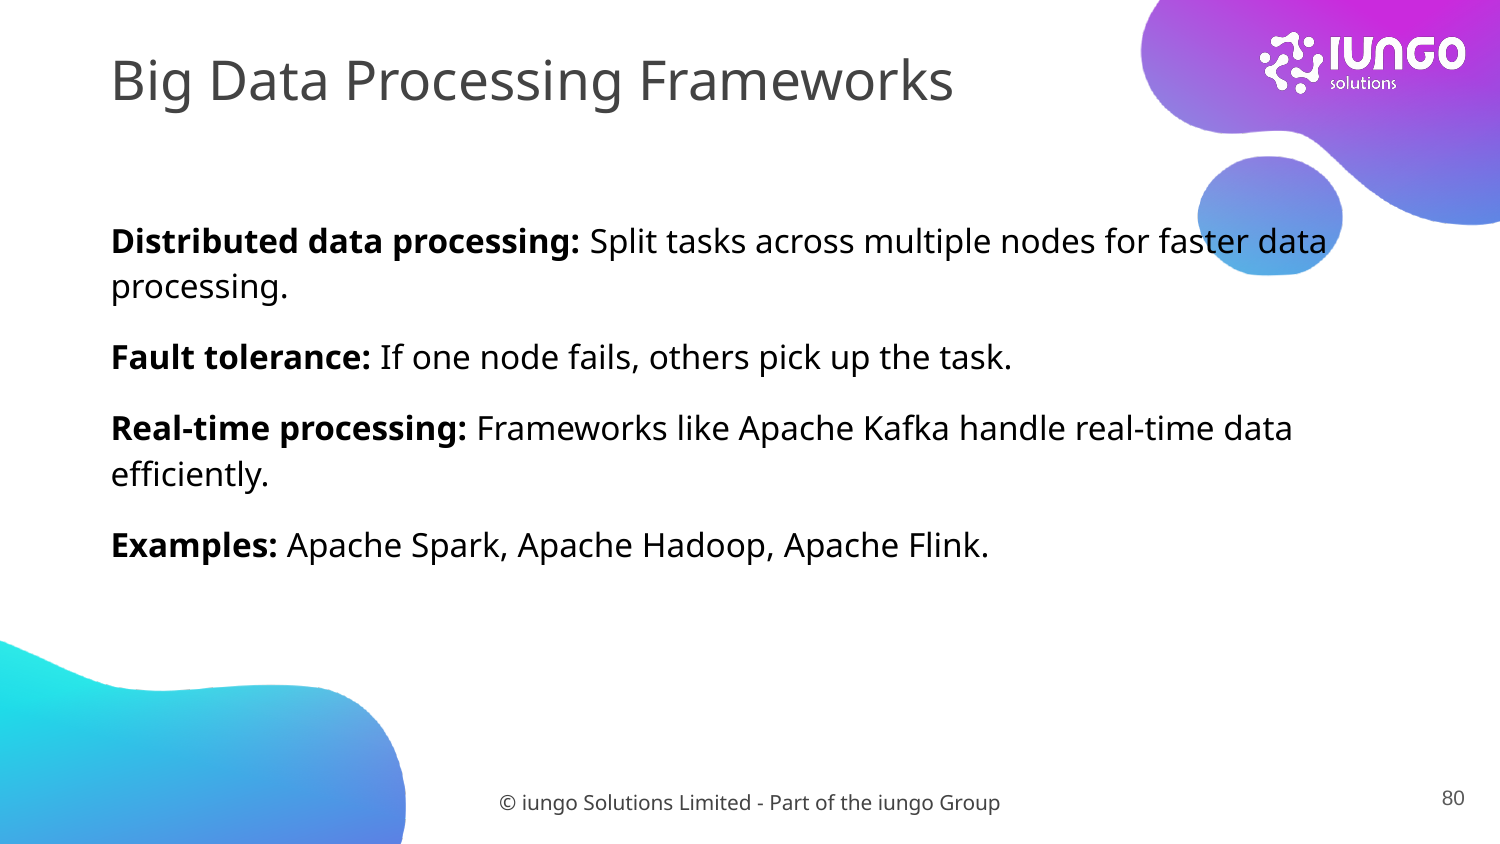

# Big Data Processing Frameworks
Distributed data processing: Split tasks across multiple nodes for faster data processing.
Fault tolerance: If one node fails, others pick up the task.
Real-time processing: Frameworks like Apache Kafka handle real-time data efficiently.
Examples: Apache Spark, Apache Hadoop, Apache Flink.